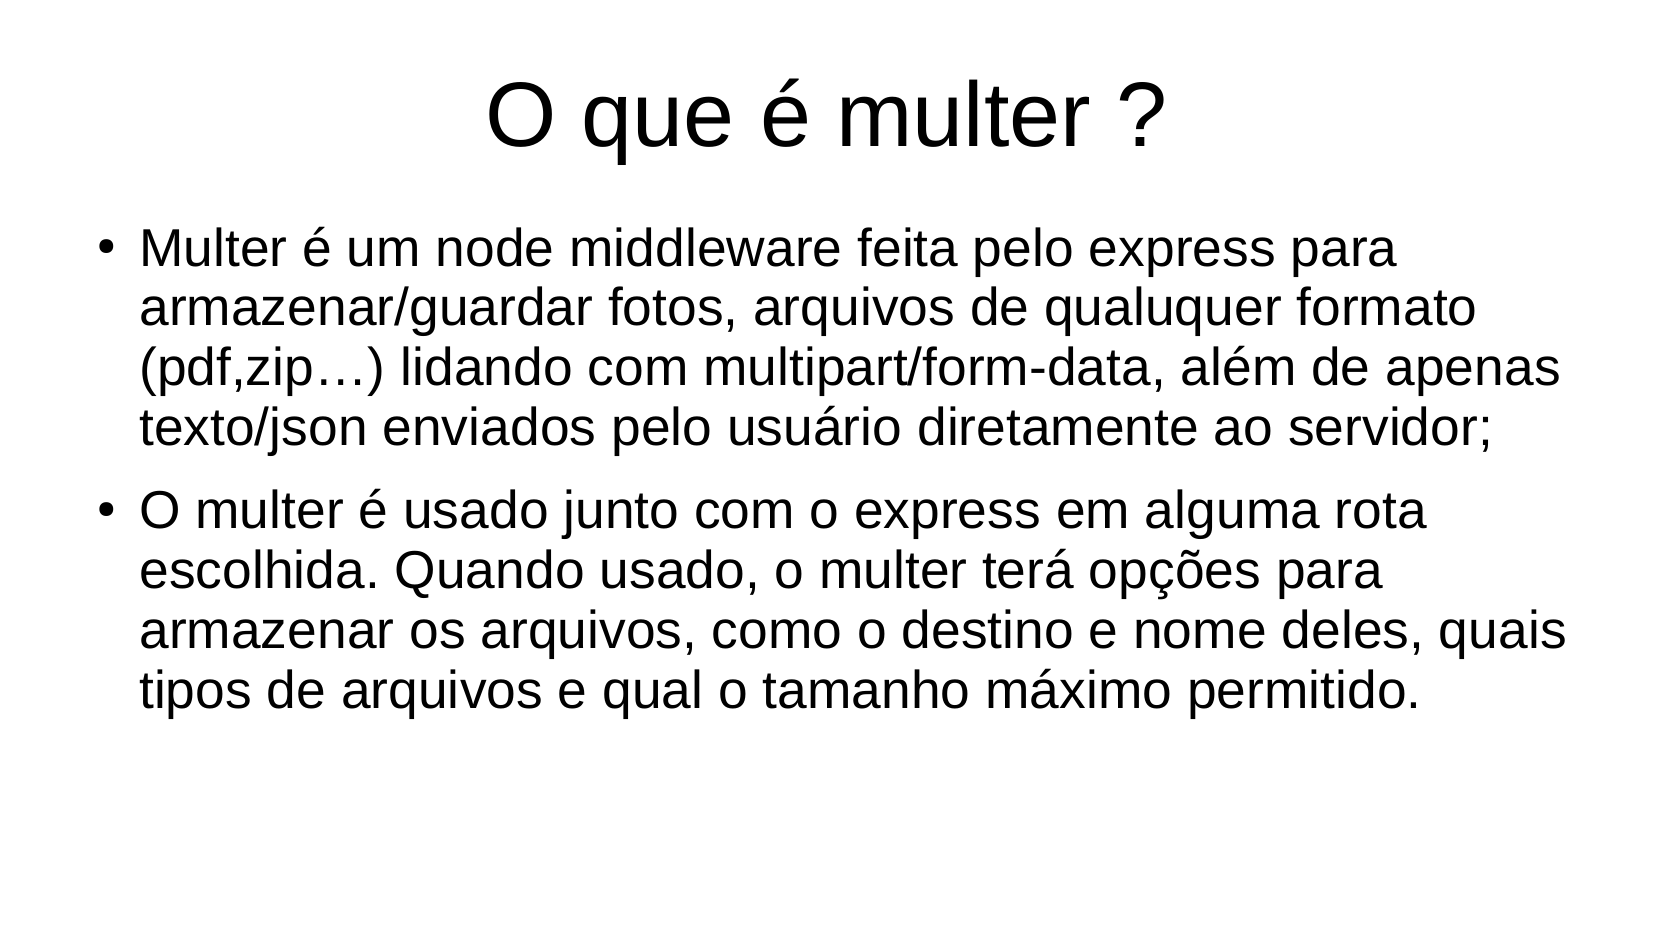

# O que é multer ?
Multer é um node middleware feita pelo express para armazenar/guardar fotos, arquivos de qualuquer formato (pdf,zip…) lidando com multipart/form-data, além de apenas texto/json enviados pelo usuário diretamente ao servidor;
O multer é usado junto com o express em alguma rota escolhida. Quando usado, o multer terá opções para armazenar os arquivos, como o destino e nome deles, quais tipos de arquivos e qual o tamanho máximo permitido.